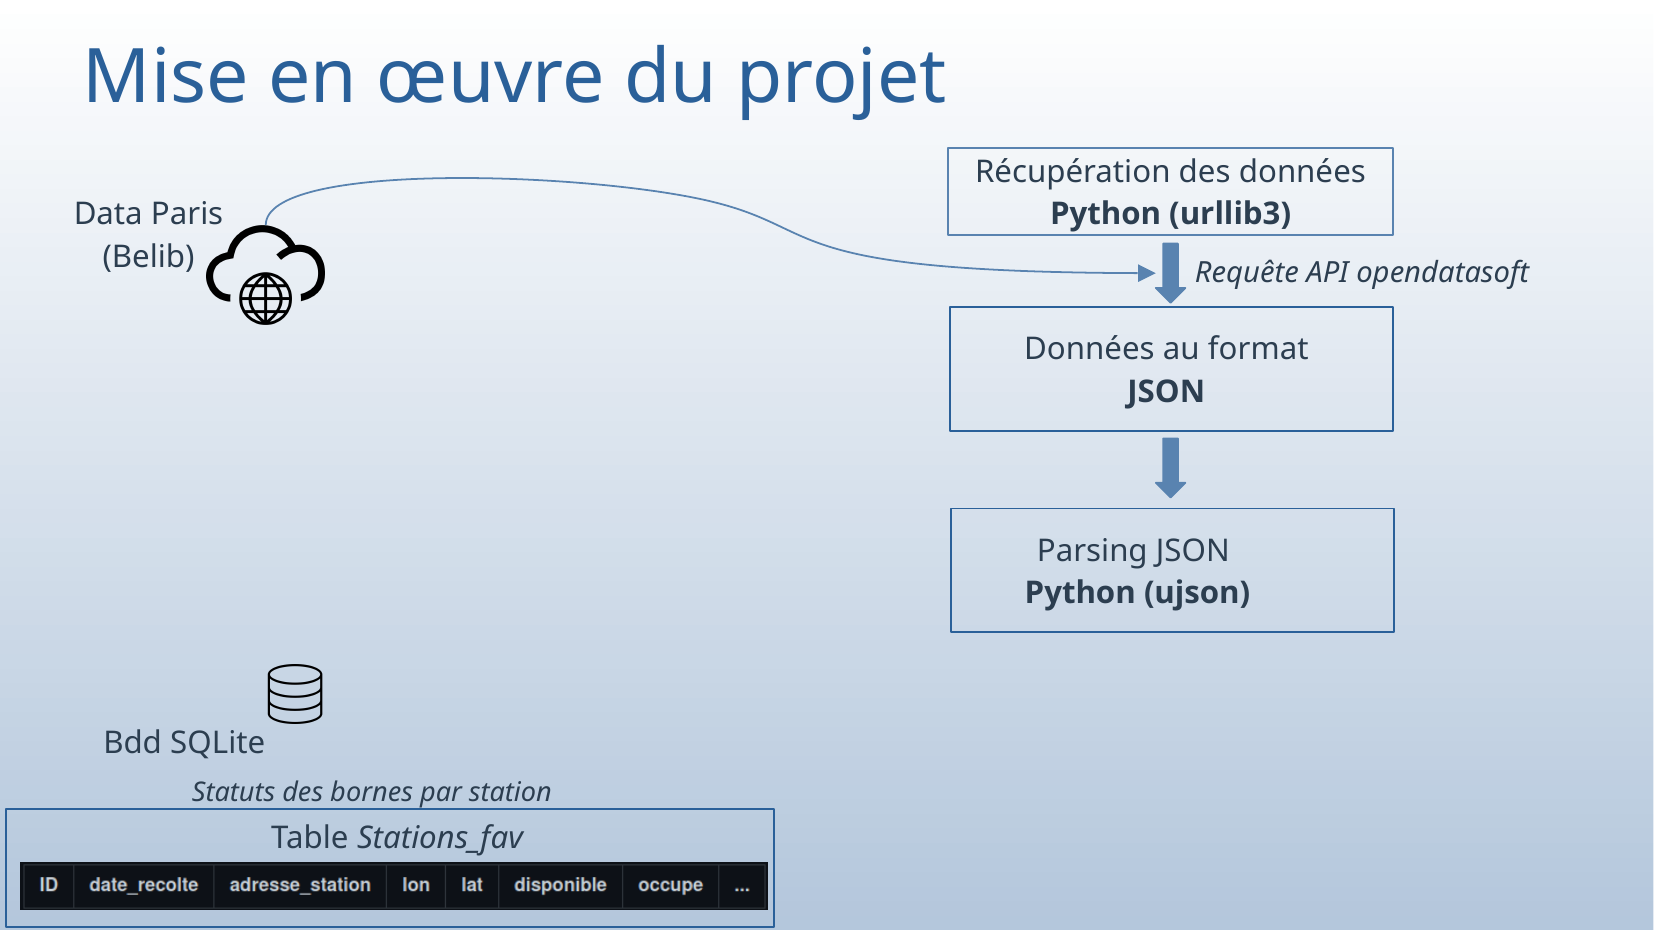

# Mise en œuvre du projet
Récupération des données
Python (urllib3)
Data Paris (Belib)
Requête API opendatasoft
Données au format JSON
Parsing JSON
Python (ujson)
Bdd SQLite
Statuts des bornes par station
Table Stations_fav